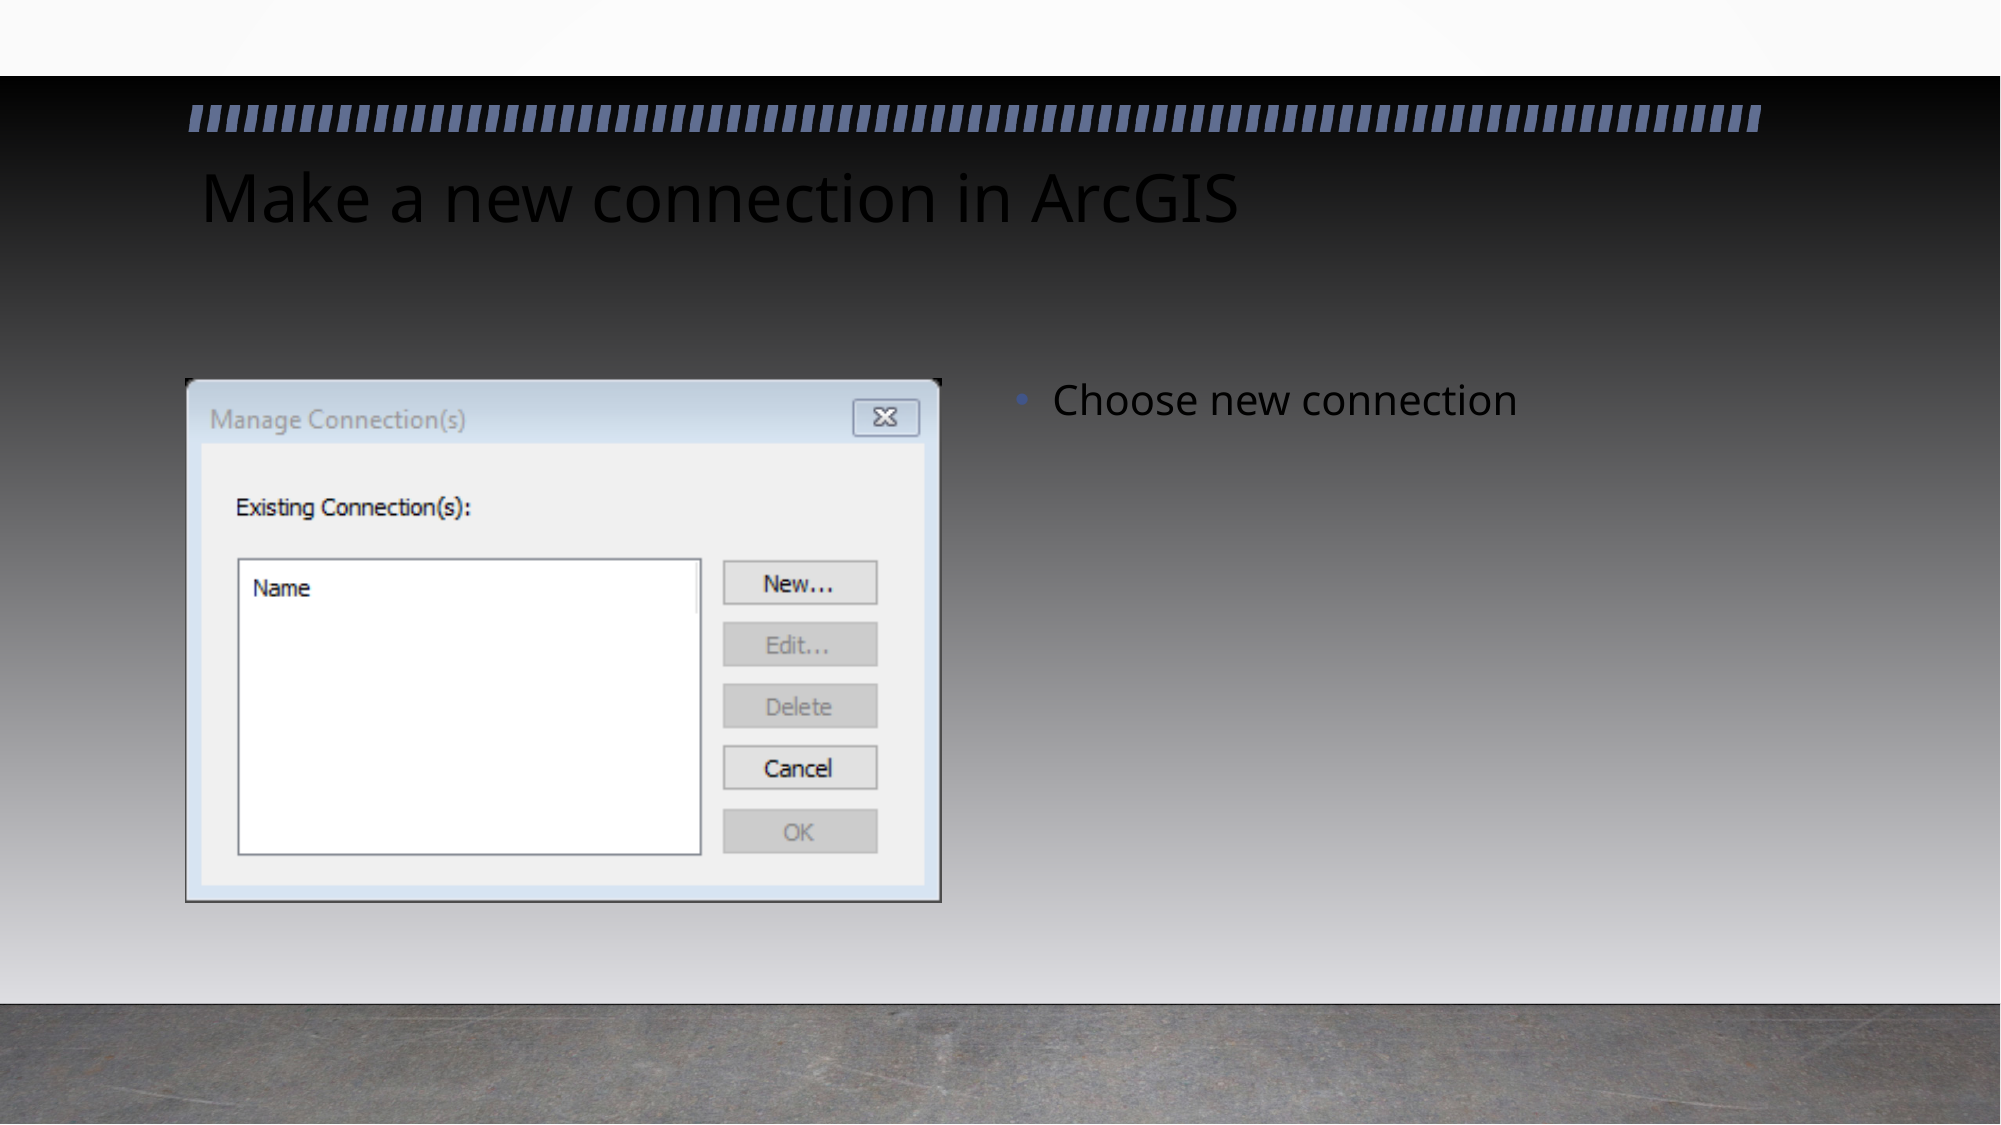

# Make a new connection in ArcGIS
Choose new connection